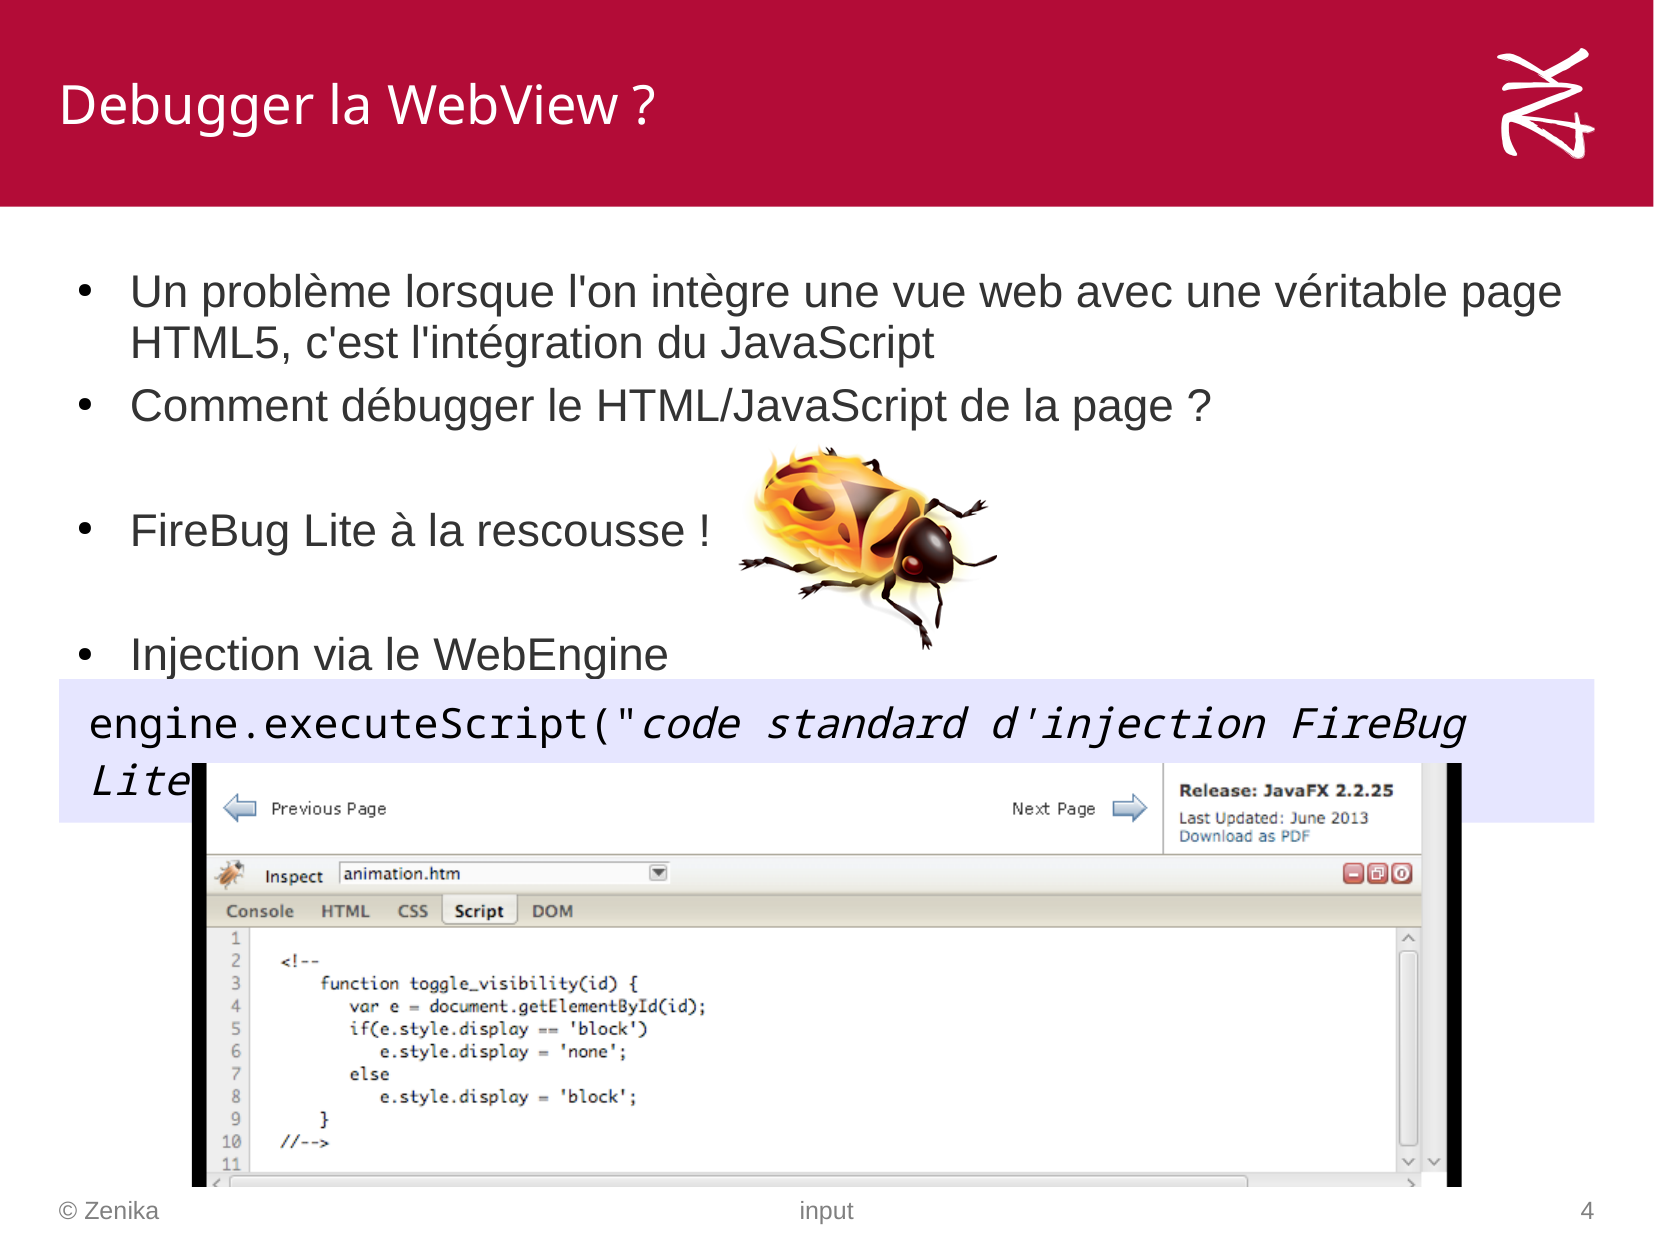

# Debugger la WebView ?
Un problème lorsque l'on intègre une vue web avec une véritable page HTML5, c'est l'intégration du JavaScript
Comment débugger le HTML/JavaScript de la page ?
FireBug Lite à la rescousse !
Injection via le WebEngine
engine.executeScript("code standard d'injection FireBug Lite");